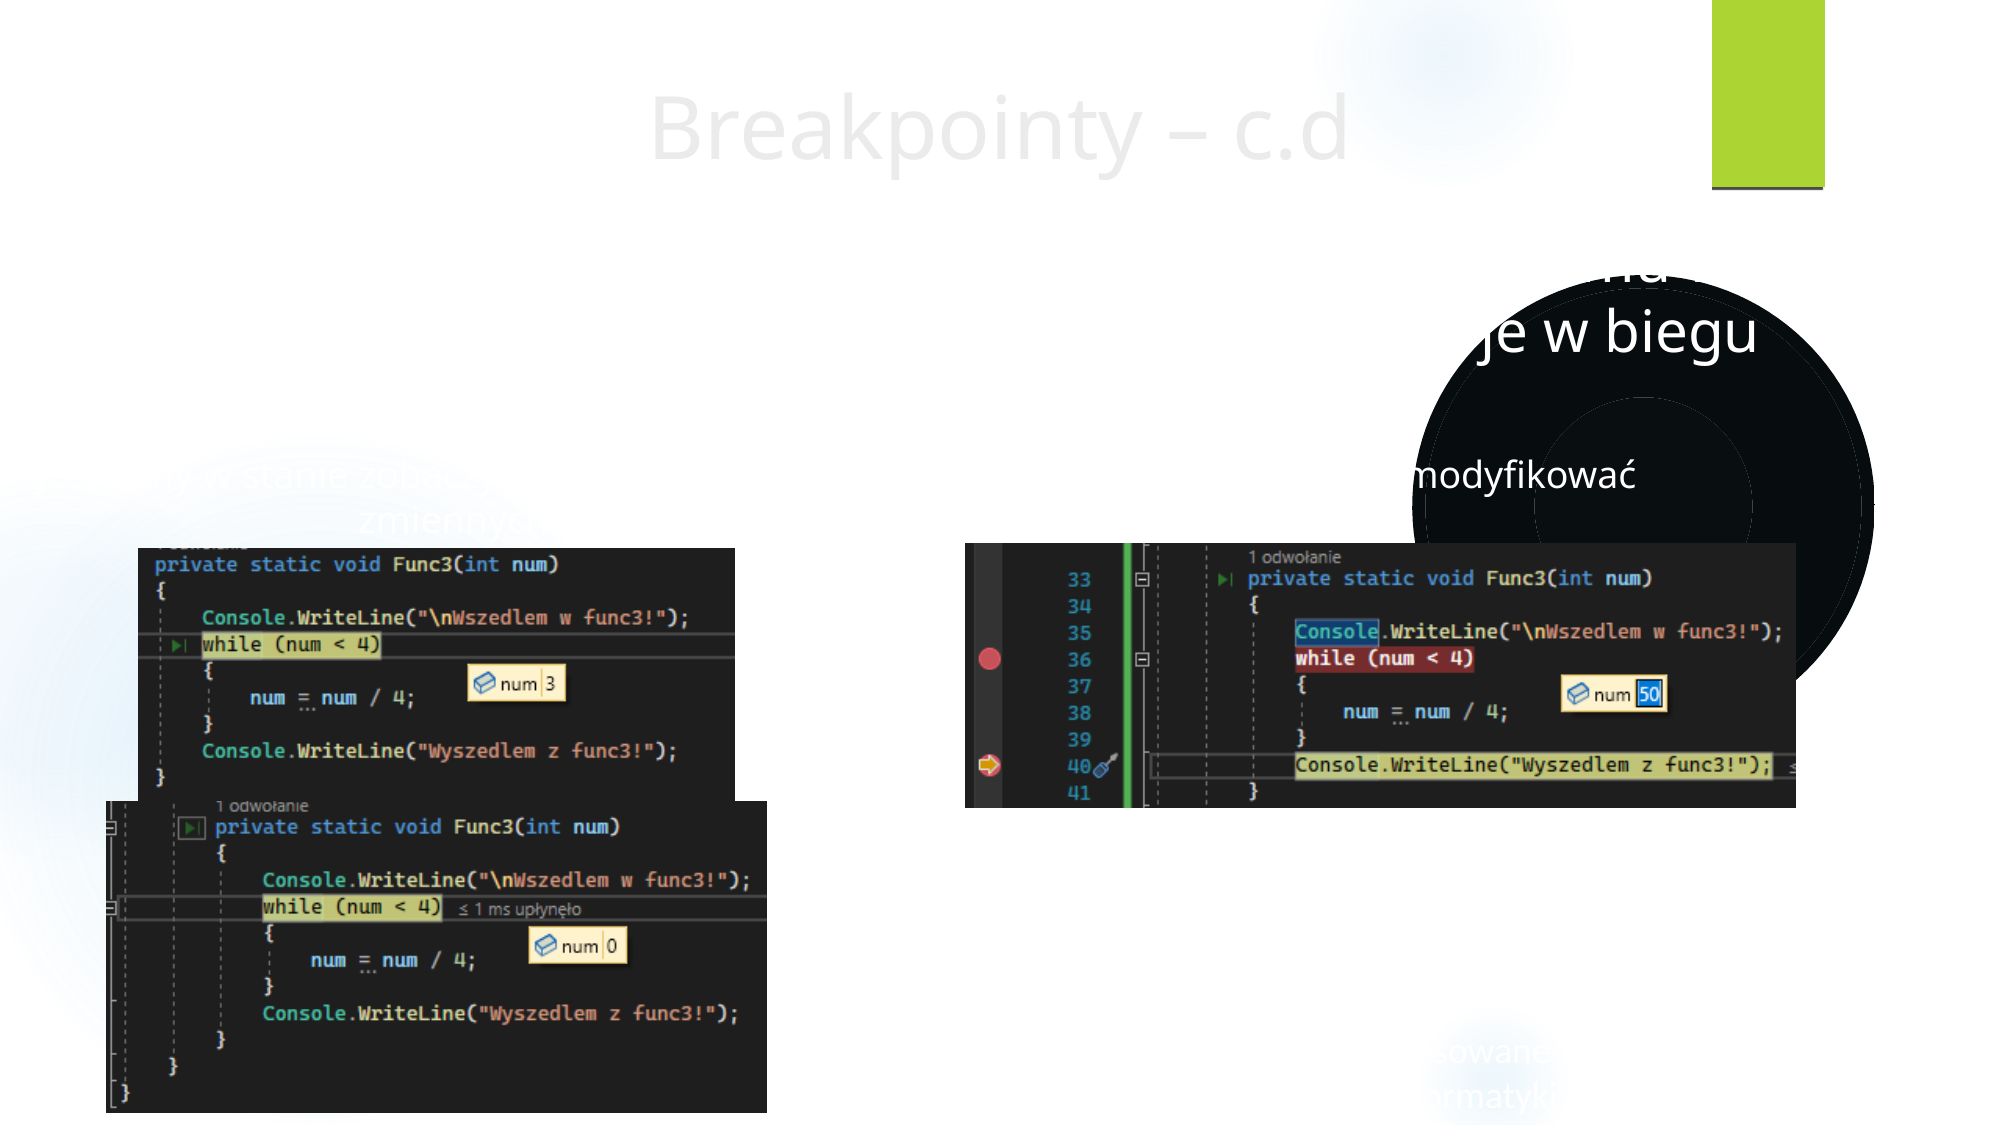

# Breakpointy – c.d
Takie zatrzymanie pozwala nam zobaczyć stan programu w momencie, w którym się zatrzymaliśmy, zmieniać je w biegu itd.
Jesteśmy w stanie zobaczyć wartości wszystkich zmiennych
Jak i również je modyfikować
Adrian Kunikowski
Zaawansowane Techniki Programowania
Wydział Matematyki i Informatyki Uniwersytetu Łódzkiego